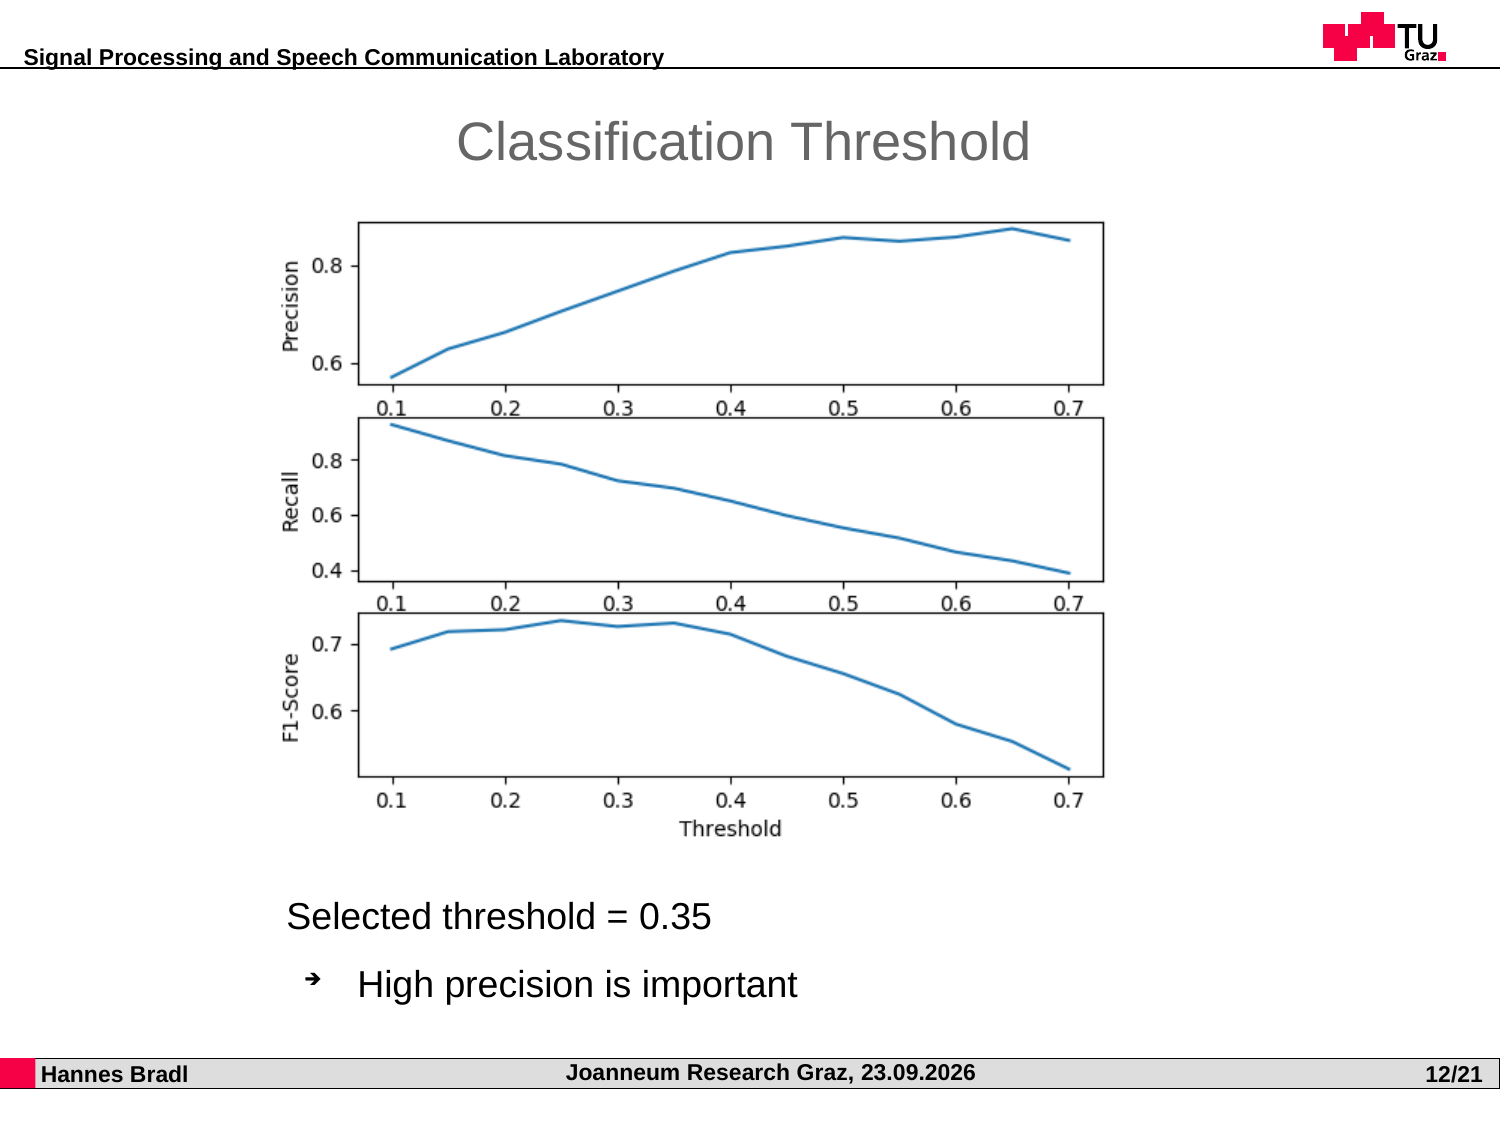

# Classification Threshold
Selected threshold = 0.35
High precision is important